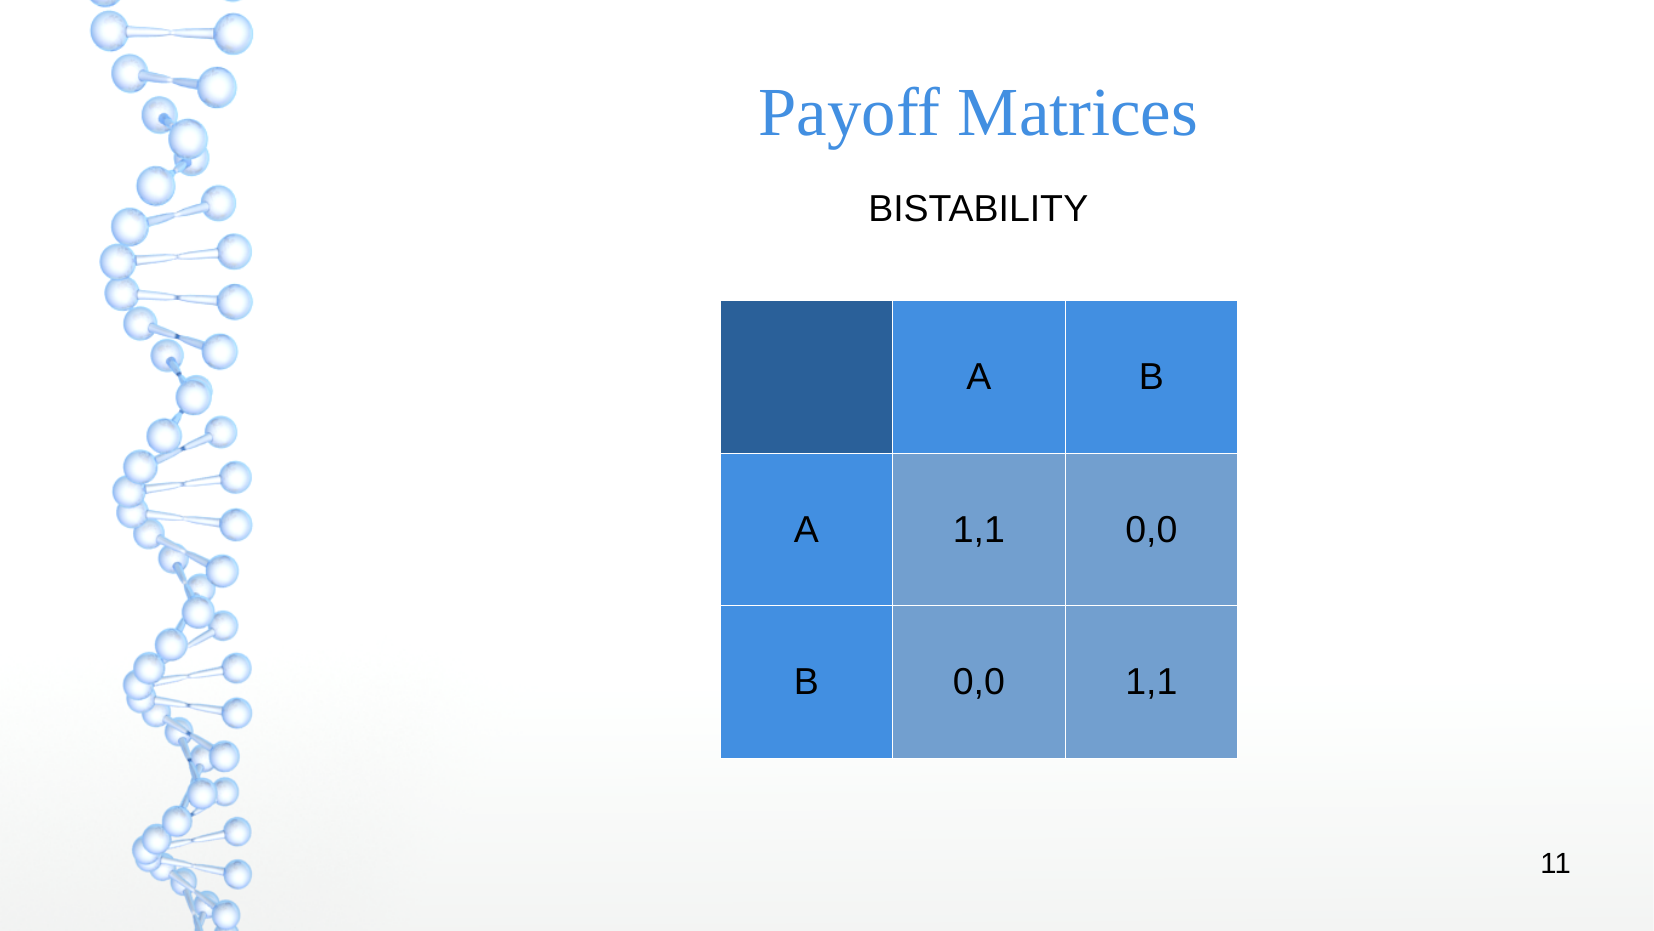

# Payoff Matrices
BISTABILITY
| | A | B |
| --- | --- | --- |
| A | 1,1 | 0,0 |
| B | 0,0 | 1,1 |
11